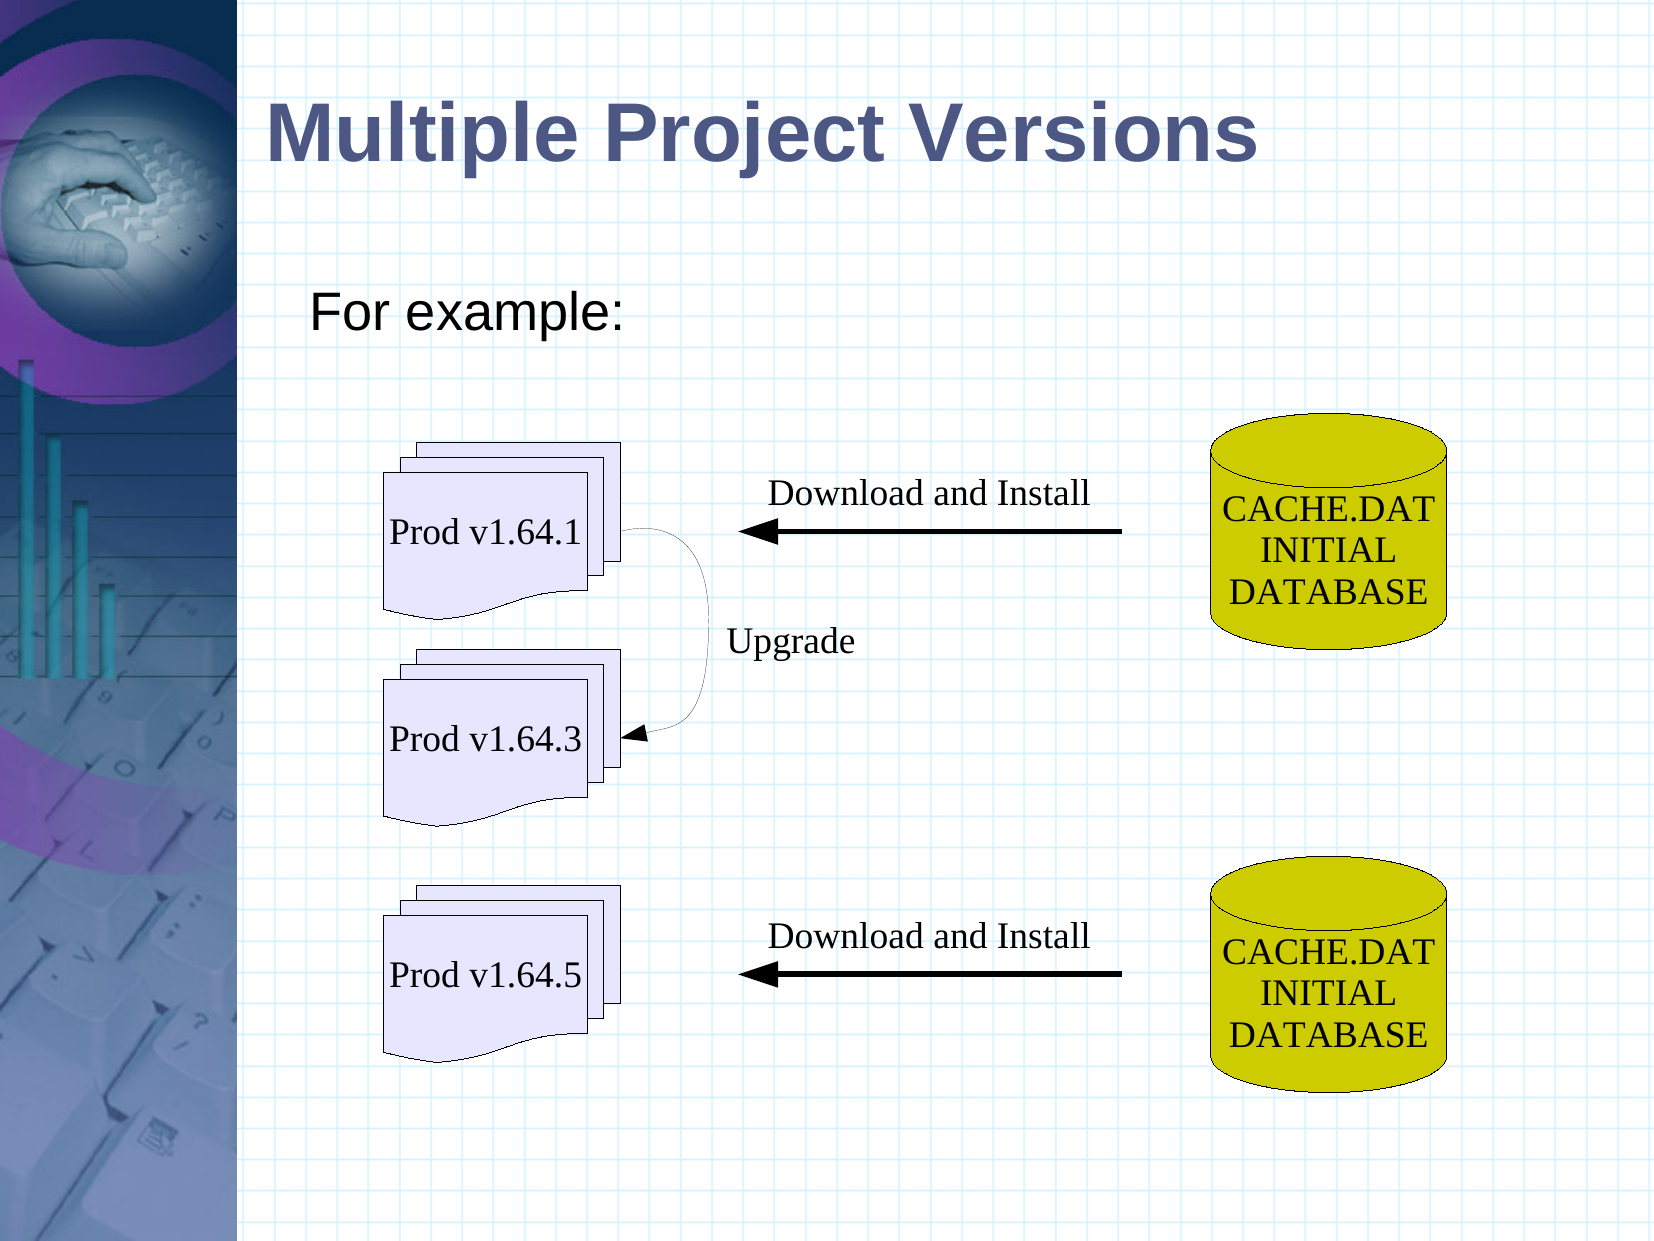

# Multiple Project Versions
For example:
CACHE.DAT
INITIAL
DATABASE
Prod v1.64.1
Download and Install
Upgrade
Prod v1.64.3
CACHE.DAT
INITIAL
DATABASE
Prod v1.64.5
Download and Install